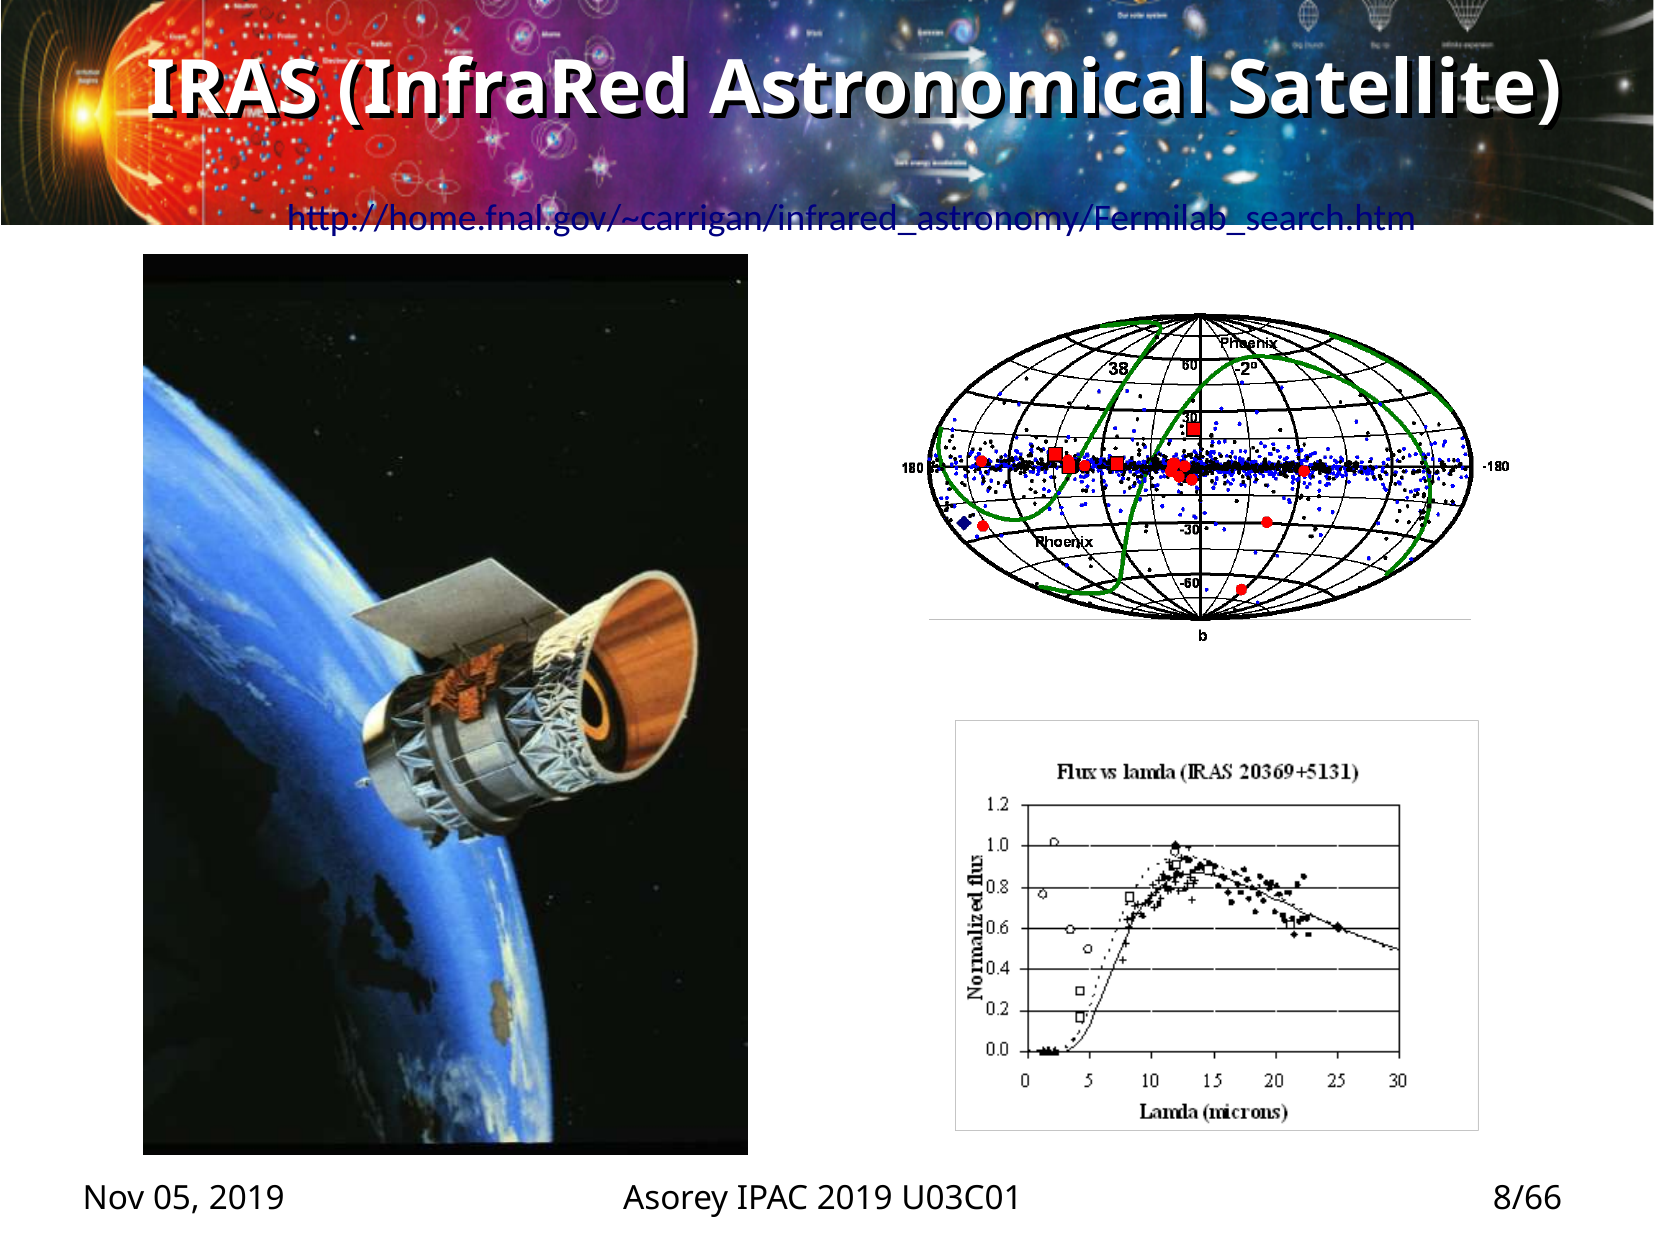

# IRAS (InfraRed Astronomical Satellite)
http://home.fnal.gov/~carrigan/infrared_astronomy/Fermilab_search.htm
Nov 05, 2019
Asorey IPAC 2019 U03C01
8